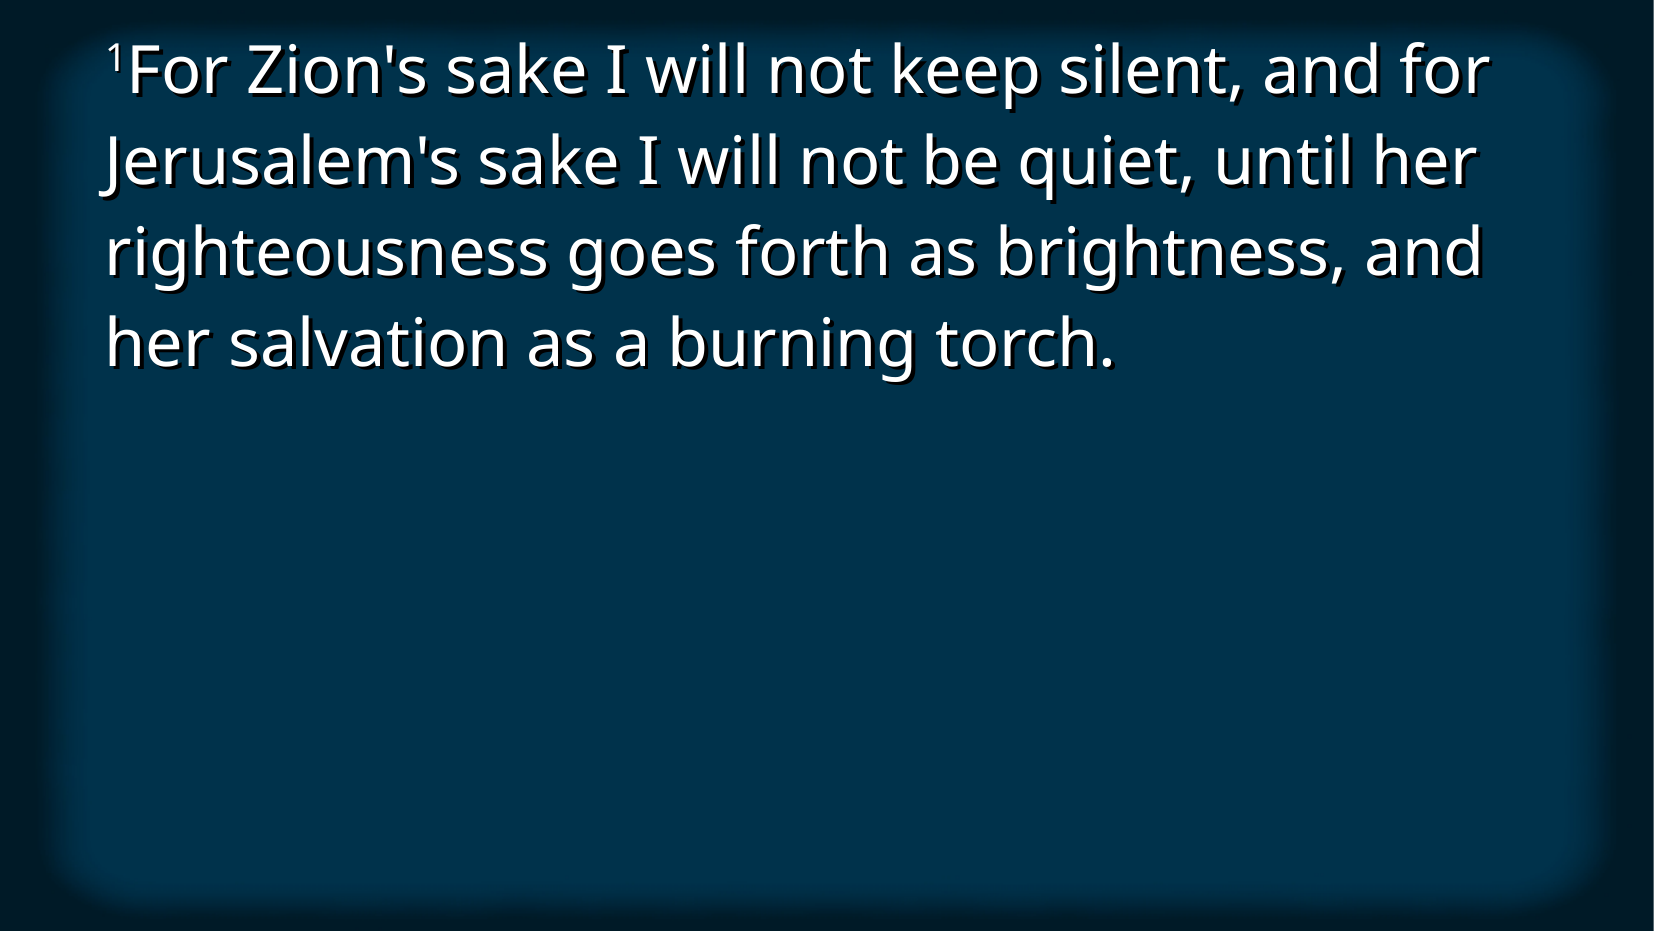

1For Zion's sake I will not keep silent, and for Jerusalem's sake I will not be quiet, until her righteousness goes forth as brightness, and her salvation as a burning torch.